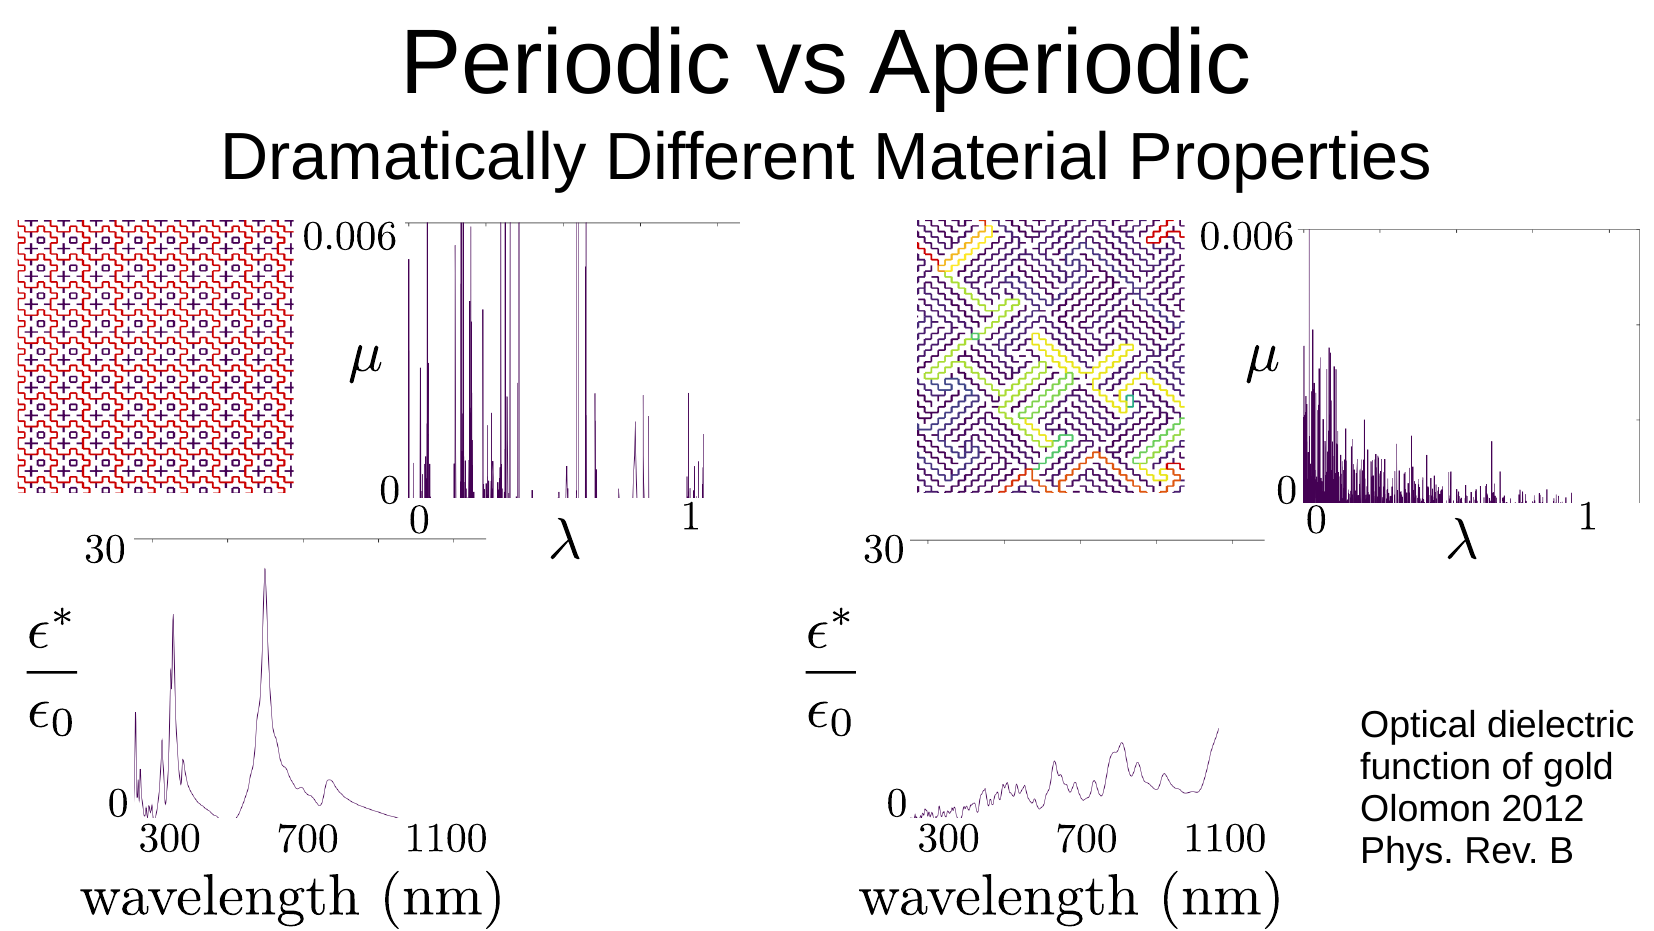

# Periodic vs Aperiodic
Dramatically Different Material Properties
Optical dielectric
function of gold
Olomon 2012
Phys. Rev. B